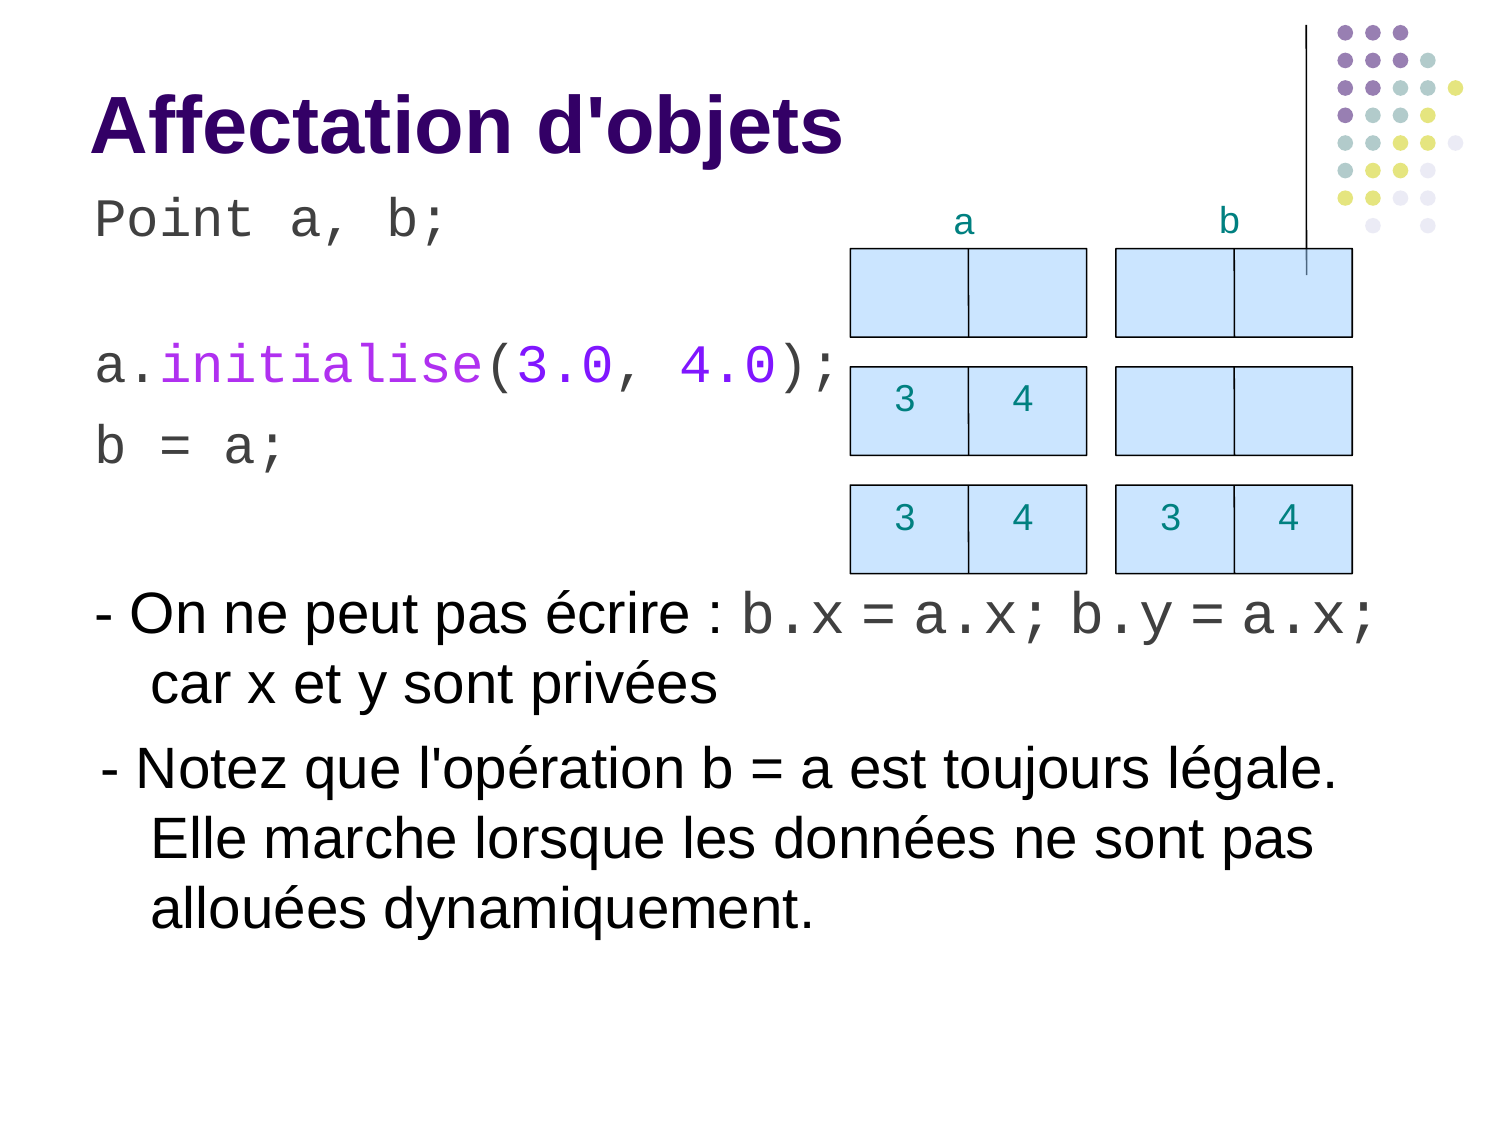

# Affectation d'objets
Point a, b;
a.initialise(3.0, 4.0);
b = a;
- On ne peut pas écrire : b.x = a.x; b.y = a.x; car x et y sont privées
- Notez que l'opération b = a est toujours légale. Elle marche lorsque les données ne sont pas allouées dynamiquement.
b
a
4
3
3
4
3
4